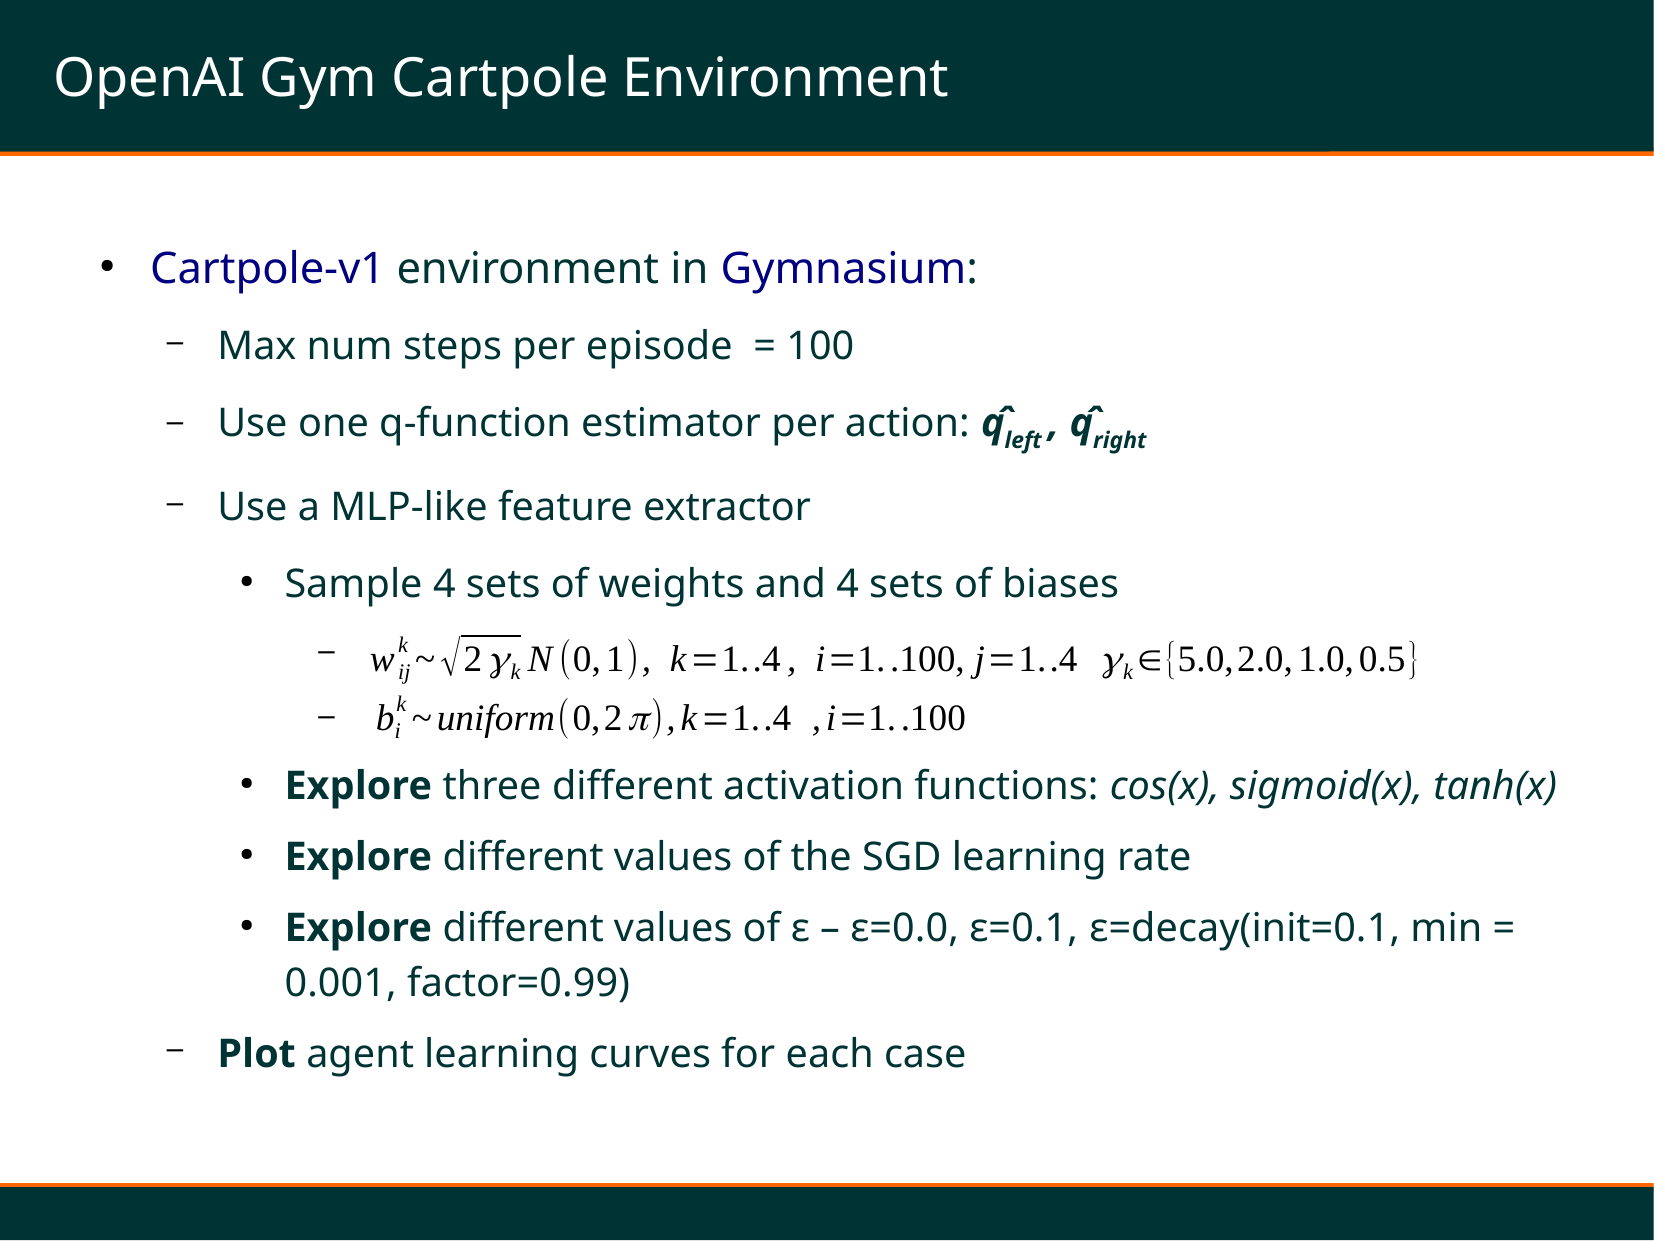

# OpenAI Gym Cartpole Environment
Cartpole-v1 environment in Gymnasium:
Max num steps per episode = 100
Use one q-function estimator per action: q̂left , q̂right
Use a MLP-like feature extractor
Sample 4 sets of weights and 4 sets of biases
Explore three different activation functions: cos(x), sigmoid(x), tanh(x)
Explore different values of the SGD learning rate
Explore different values of ε – ε=0.0, ε=0.1, ε=decay(init=0.1, min = 0.001, factor=0.99)
Plot agent learning curves for each case